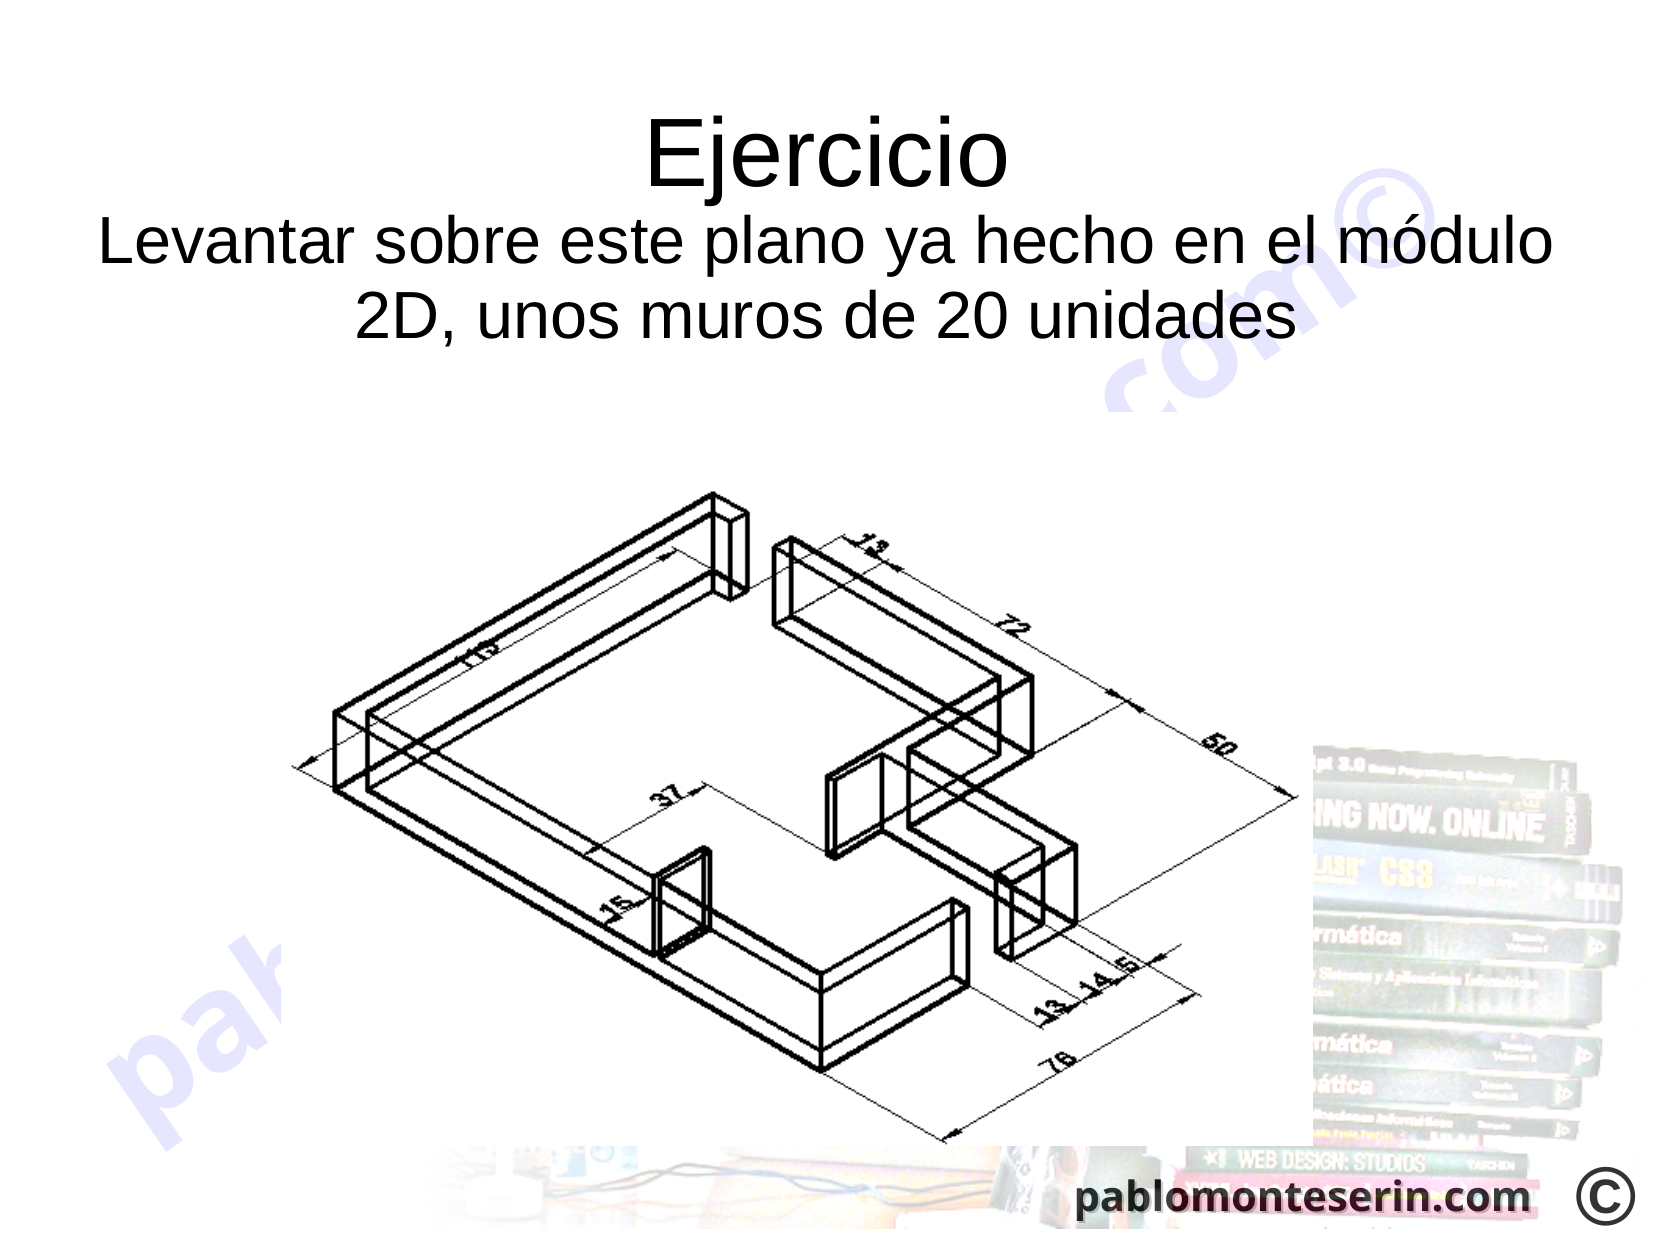

# Ejercicio
Levantar sobre este plano ya hecho en el módulo 2D, unos muros de 20 unidades